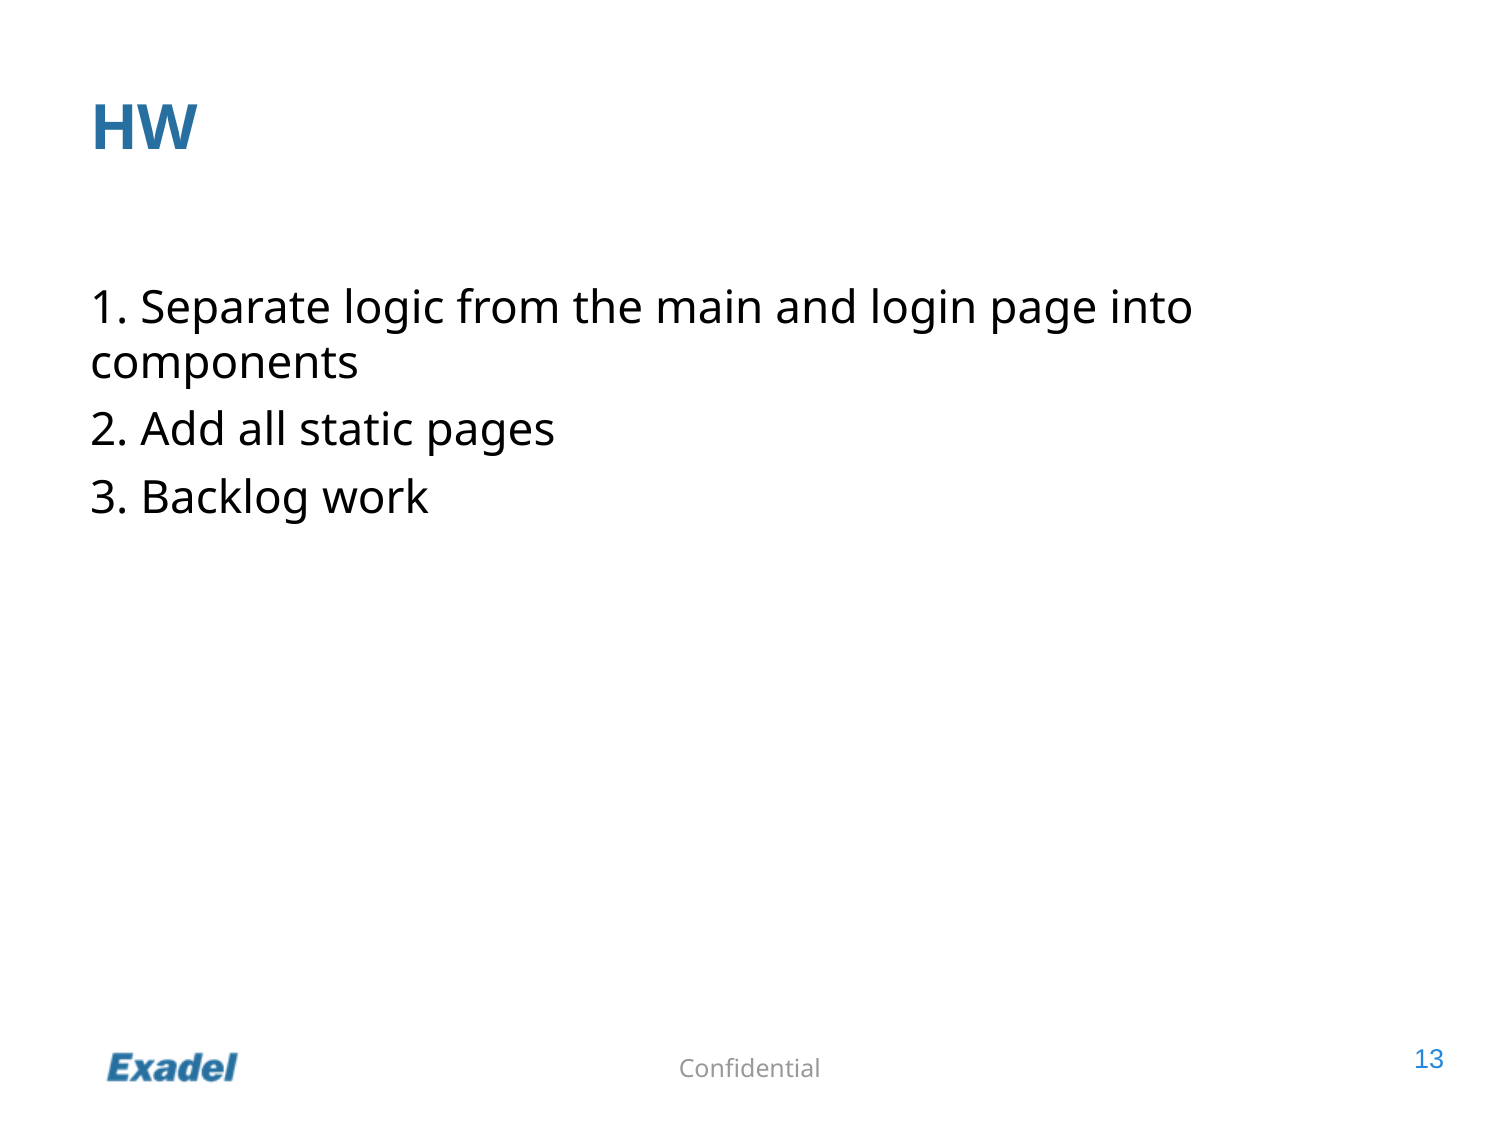

# HW
1. Separate logic from the main and login page into components
2. Add all static pages
3. Backlog work